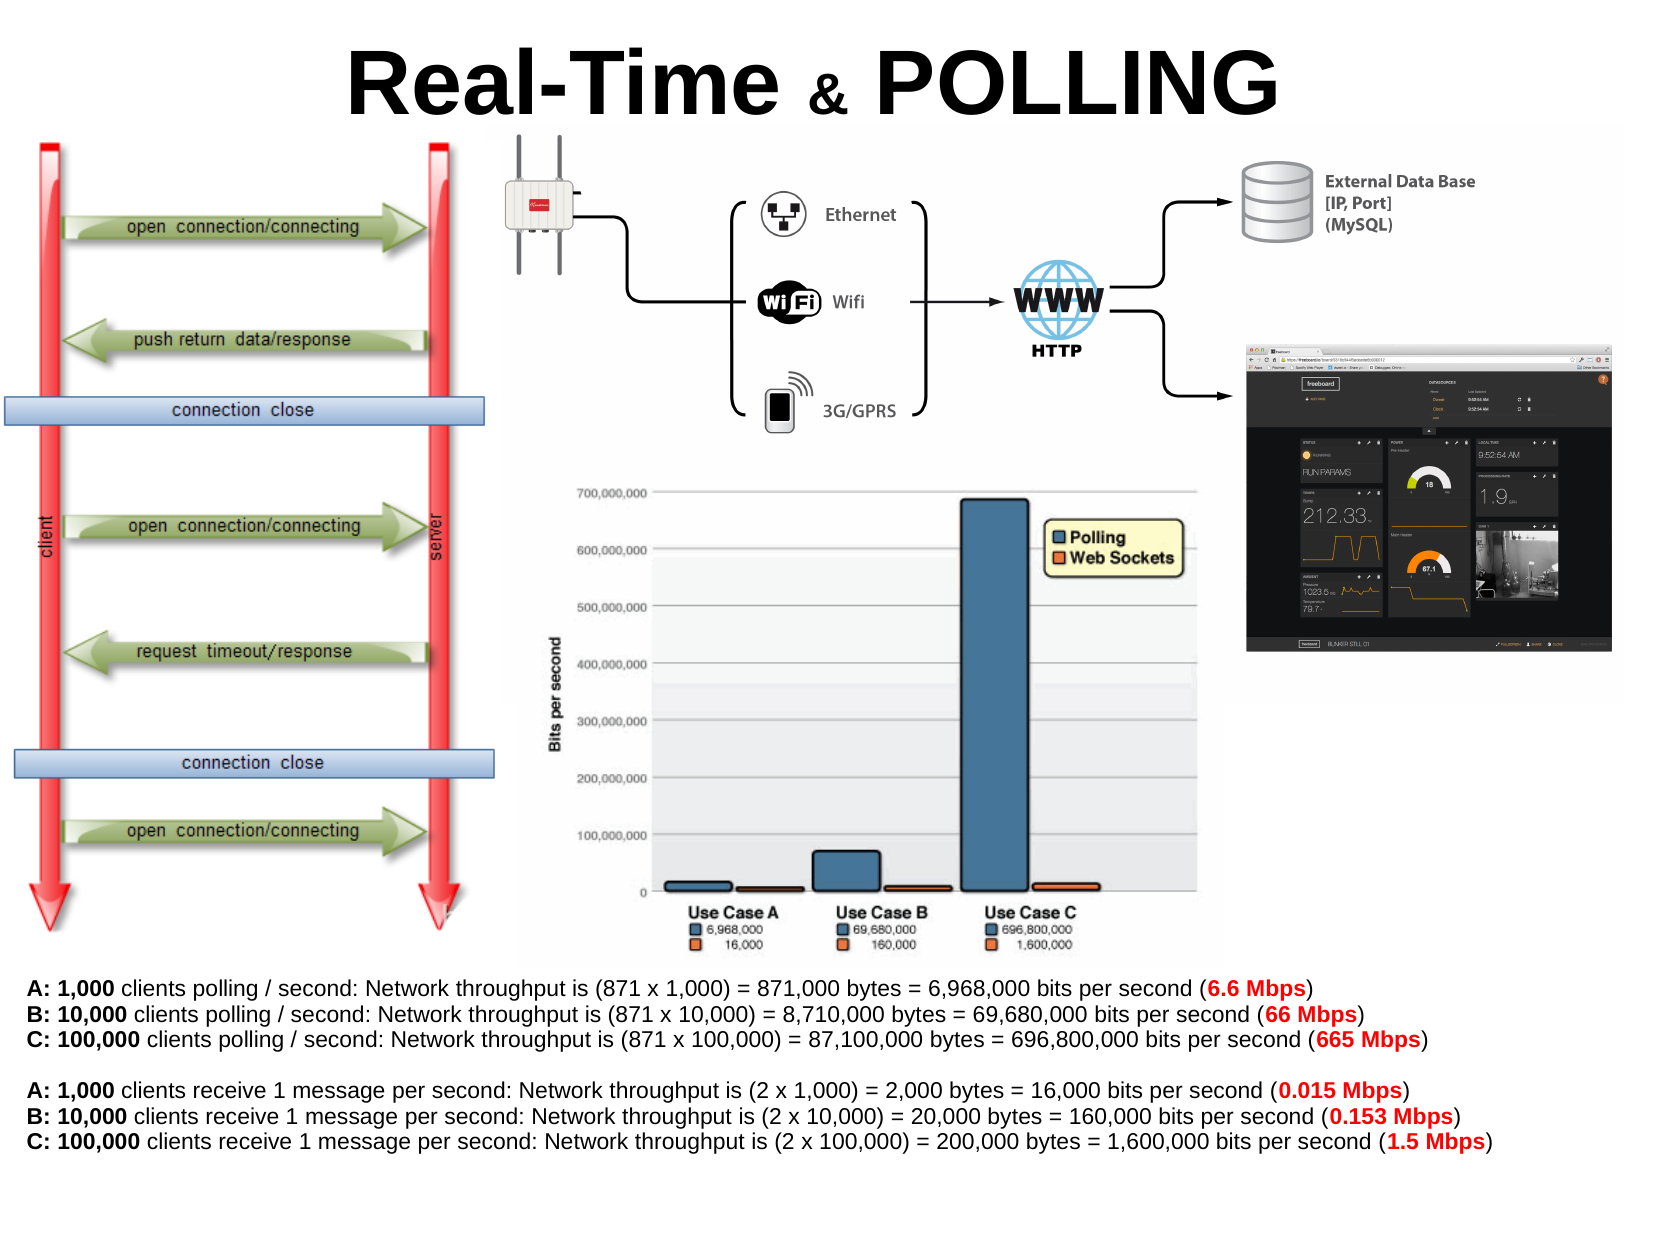

Real-Time & POLLING
A: 1,000 clients polling / second: Network throughput is (871 x 1,000) = 871,000 bytes = 6,968,000 bits per second (6.6 Mbps)
B: 10,000 clients polling / second: Network throughput is (871 x 10,000) = 8,710,000 bytes = 69,680,000 bits per second (66 Mbps)
C: 100,000 clients polling / second: Network throughput is (871 x 100,000) = 87,100,000 bytes = 696,800,000 bits per second (665 Mbps)
A: 1,000 clients receive 1 message per second: Network throughput is (2 x 1,000) = 2,000 bytes = 16,000 bits per second (0.015 Mbps)
B: 10,000 clients receive 1 message per second: Network throughput is (2 x 10,000) = 20,000 bytes = 160,000 bits per second (0.153 Mbps)
C: 100,000 clients receive 1 message per second: Network throughput is (2 x 100,000) = 200,000 bytes = 1,600,000 bits per second (1.5 Mbps)